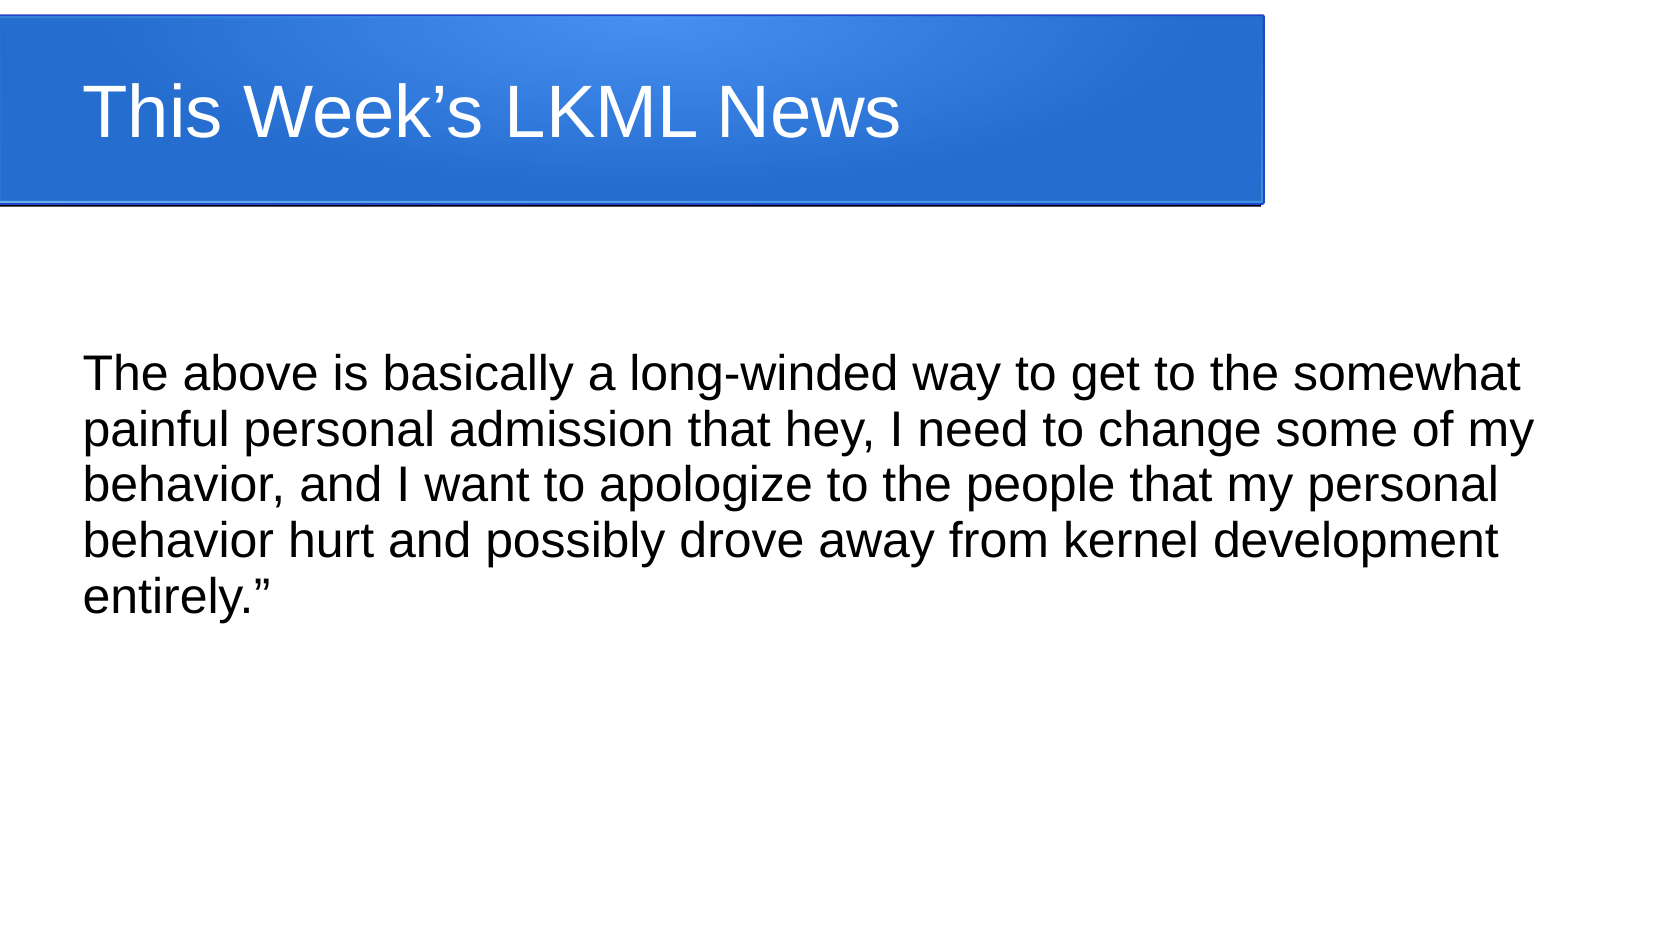

# This Week’s LKML News
The above is basically a long-winded way to get to the somewhat painful personal admission that hey, I need to change some of my behavior, and I want to apologize to the people that my personal behavior hurt and possibly drove away from kernel development entirely.”